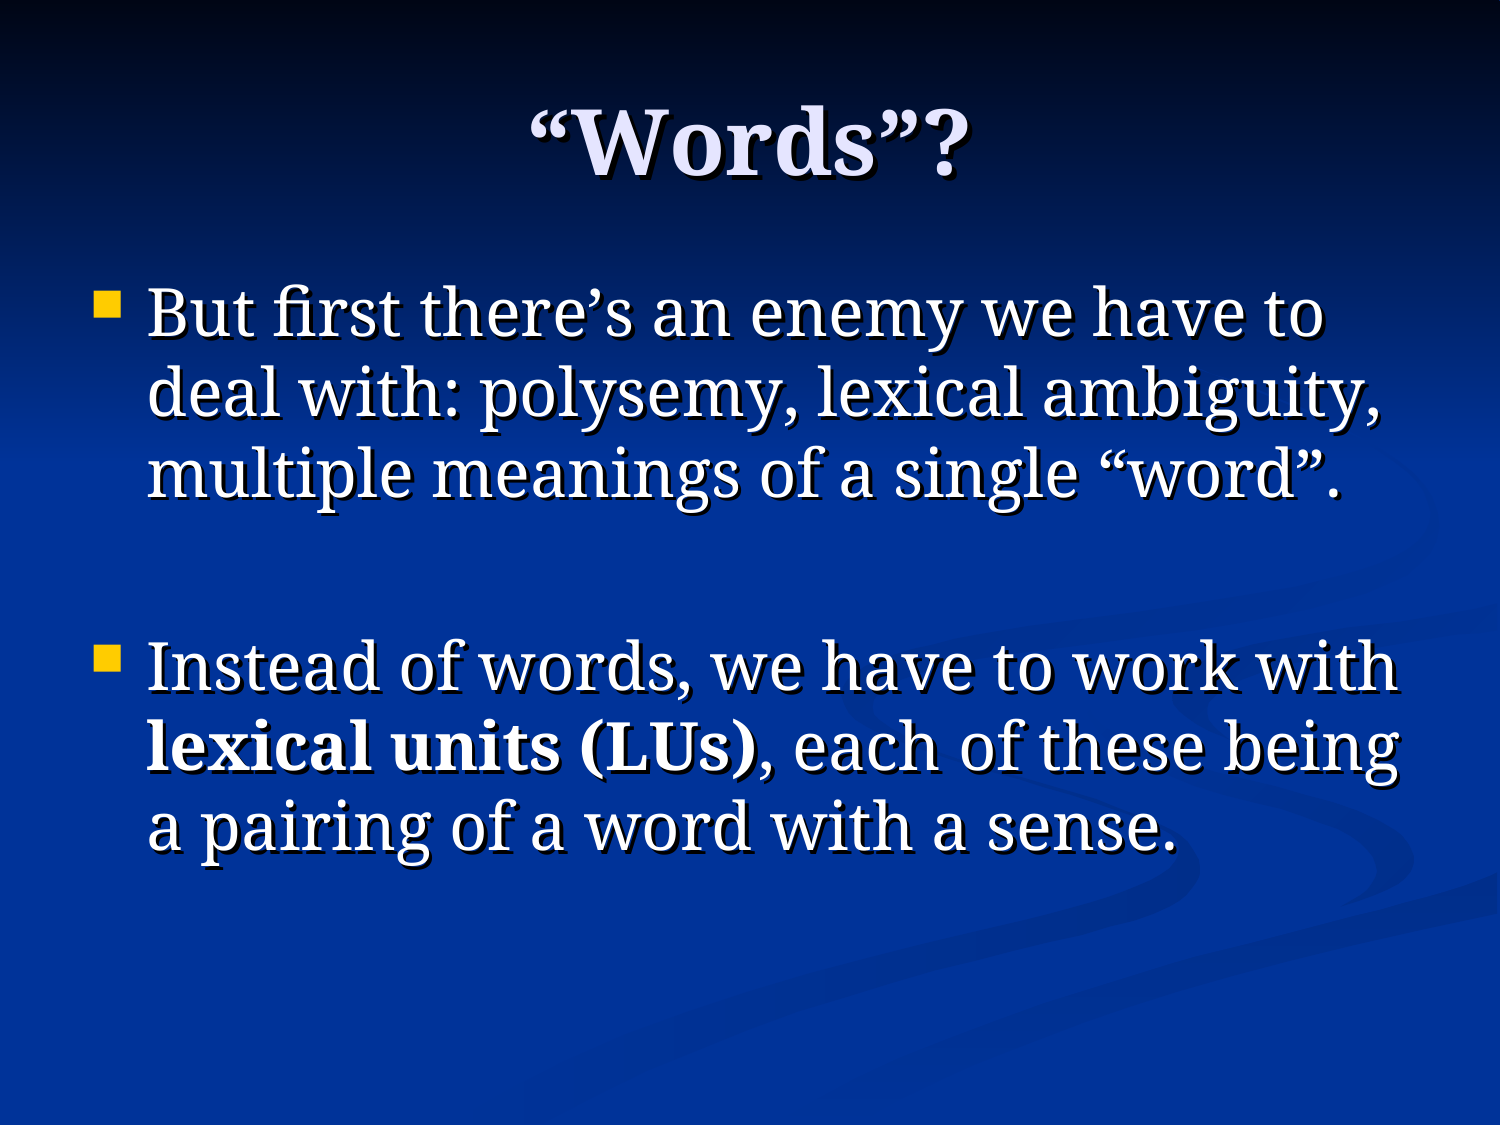

# “Words”?
But first there’s an enemy we have to deal with: polysemy, lexical ambiguity, multiple meanings of a single “word”.
Instead of words, we have to work with lexical units (LUs), each of these being a pairing of a word with a sense.